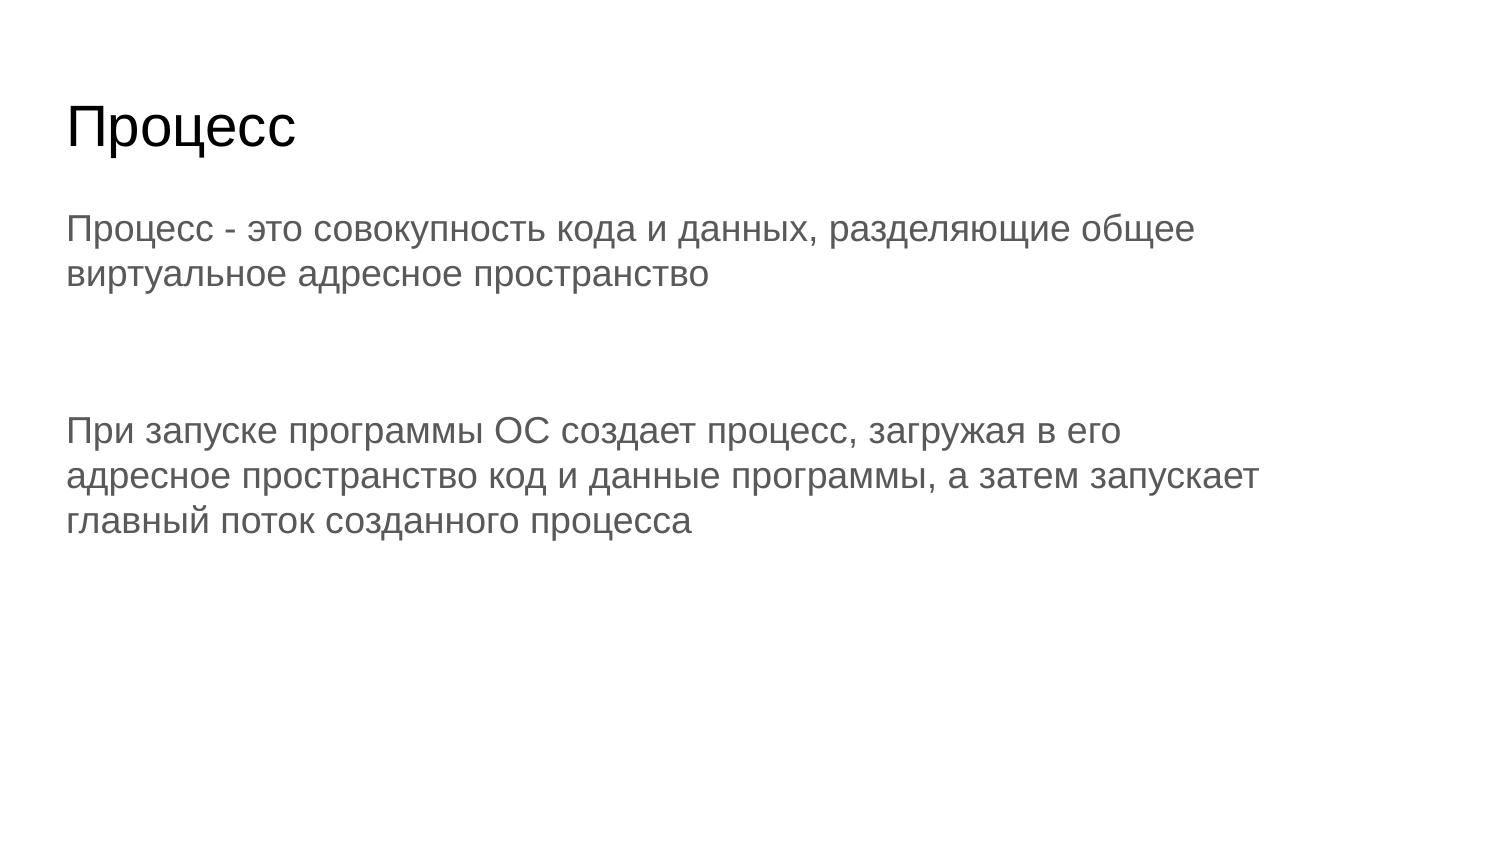

# Процесс
Процесс - это совокупность кода и данных, разделяющие общее виртуальное адресное пространство
При запуске программы ОС создает процесс, загружая в его адресное пространство код и данные программы, а затем запускает главный поток созданного процесса